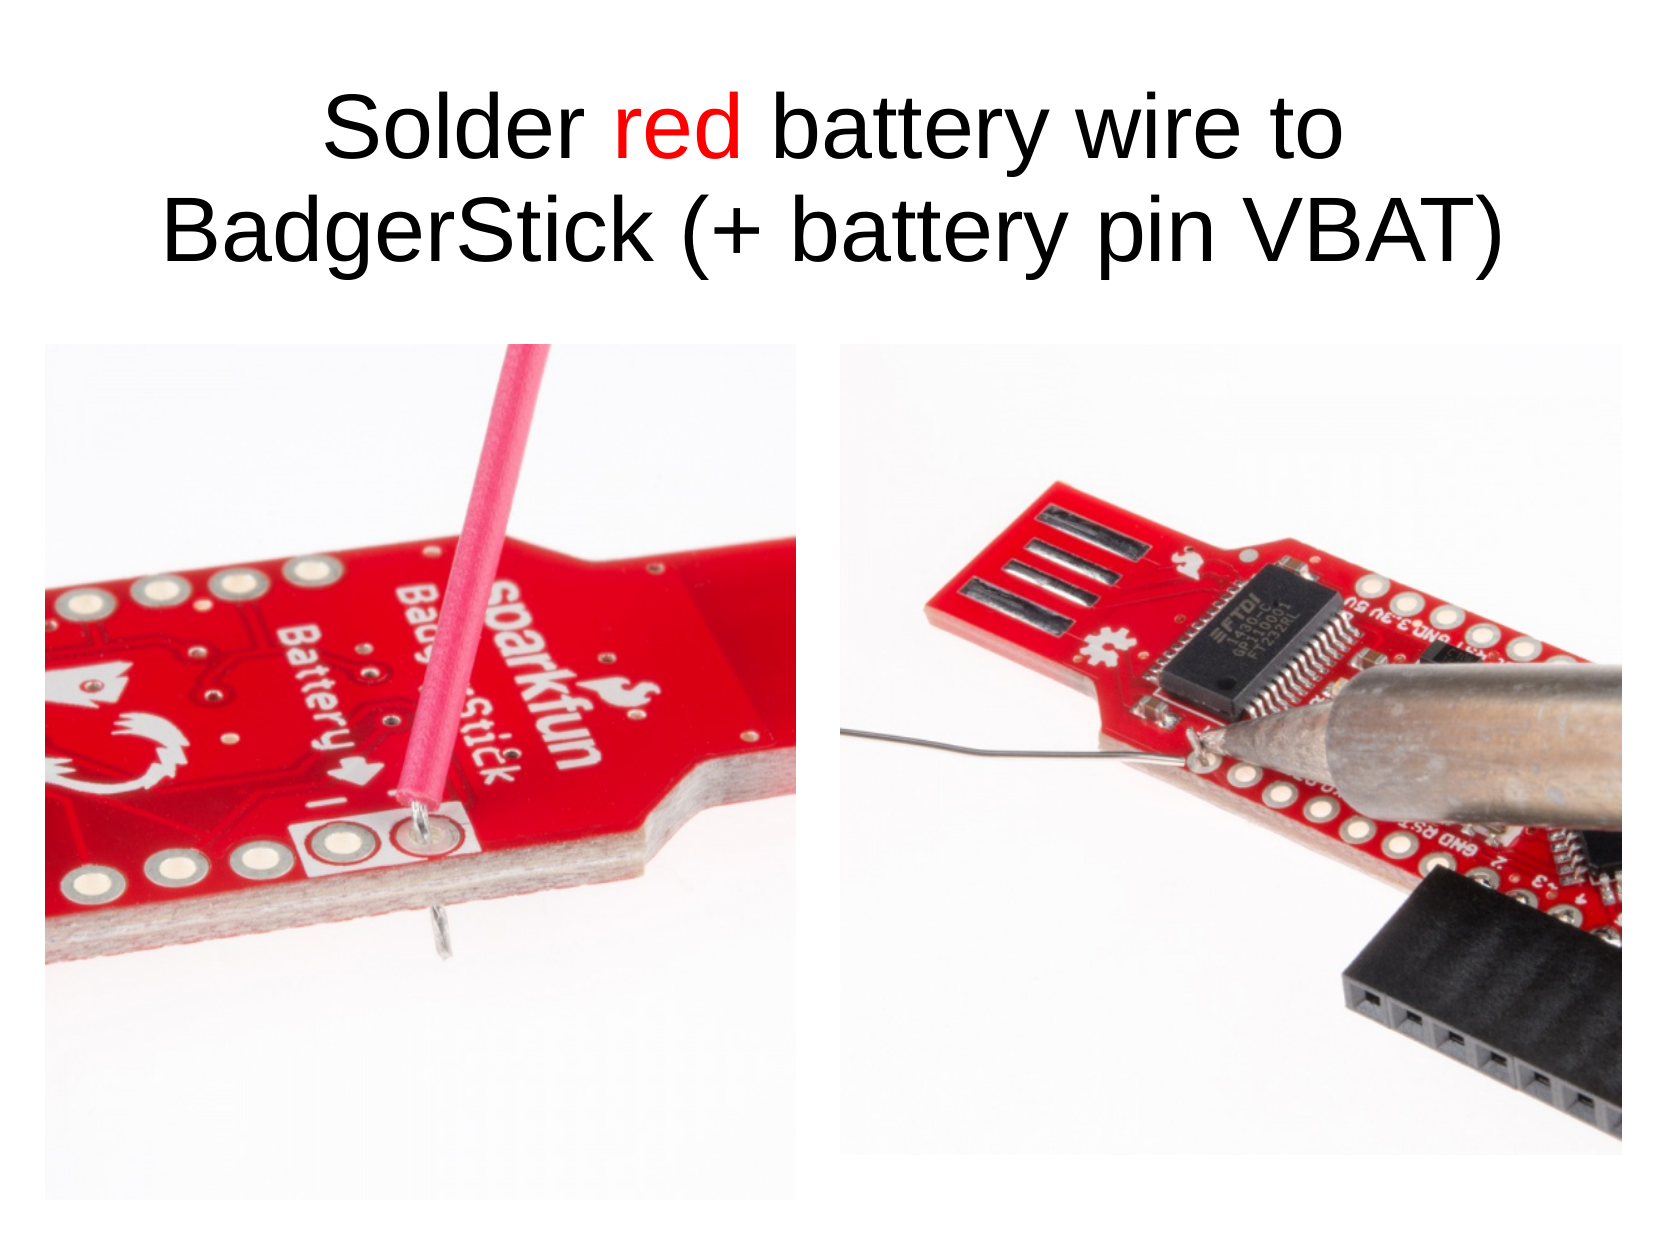

# Solder red battery wire to BadgerStick (+ battery pin VBAT)